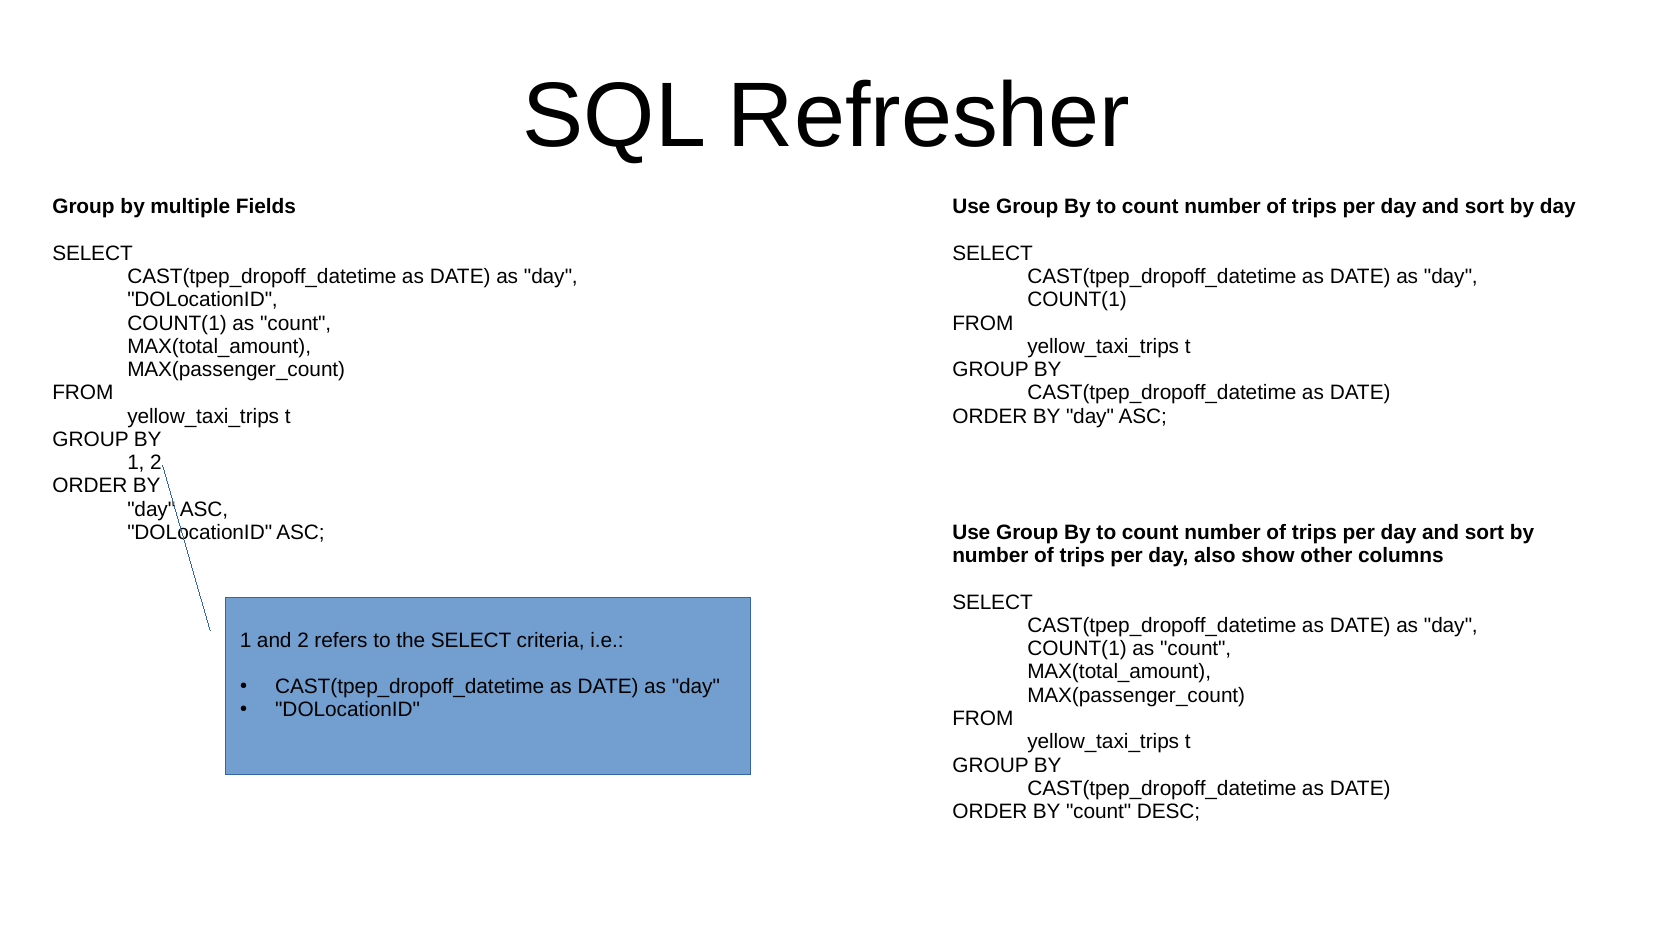

# SQL Refresher
Group by multiple Fields
SELECT
	CAST(tpep_dropoff_datetime as DATE) as "day",
	"DOLocationID",
	COUNT(1) as "count",
	MAX(total_amount),
	MAX(passenger_count)
FROM
	yellow_taxi_trips t
GROUP BY
	1, 2
ORDER BY
	"day" ASC,
	"DOLocationID" ASC;
Use Group By to count number of trips per day and sort by day
SELECT
	CAST(tpep_dropoff_datetime as DATE) as "day",
	COUNT(1)
FROM
	yellow_taxi_trips t
GROUP BY
	CAST(tpep_dropoff_datetime as DATE)
ORDER BY "day" ASC;
Use Group By to count number of trips per day and sort by number of trips per day, also show other columns
SELECT
	CAST(tpep_dropoff_datetime as DATE) as "day",
	COUNT(1) as "count",
	MAX(total_amount),
	MAX(passenger_count)
FROM
	yellow_taxi_trips t
GROUP BY
	CAST(tpep_dropoff_datetime as DATE)
ORDER BY "count" DESC;
1 and 2 refers to the SELECT criteria, i.e.:
CAST(tpep_dropoff_datetime as DATE) as "day"
"DOLocationID"